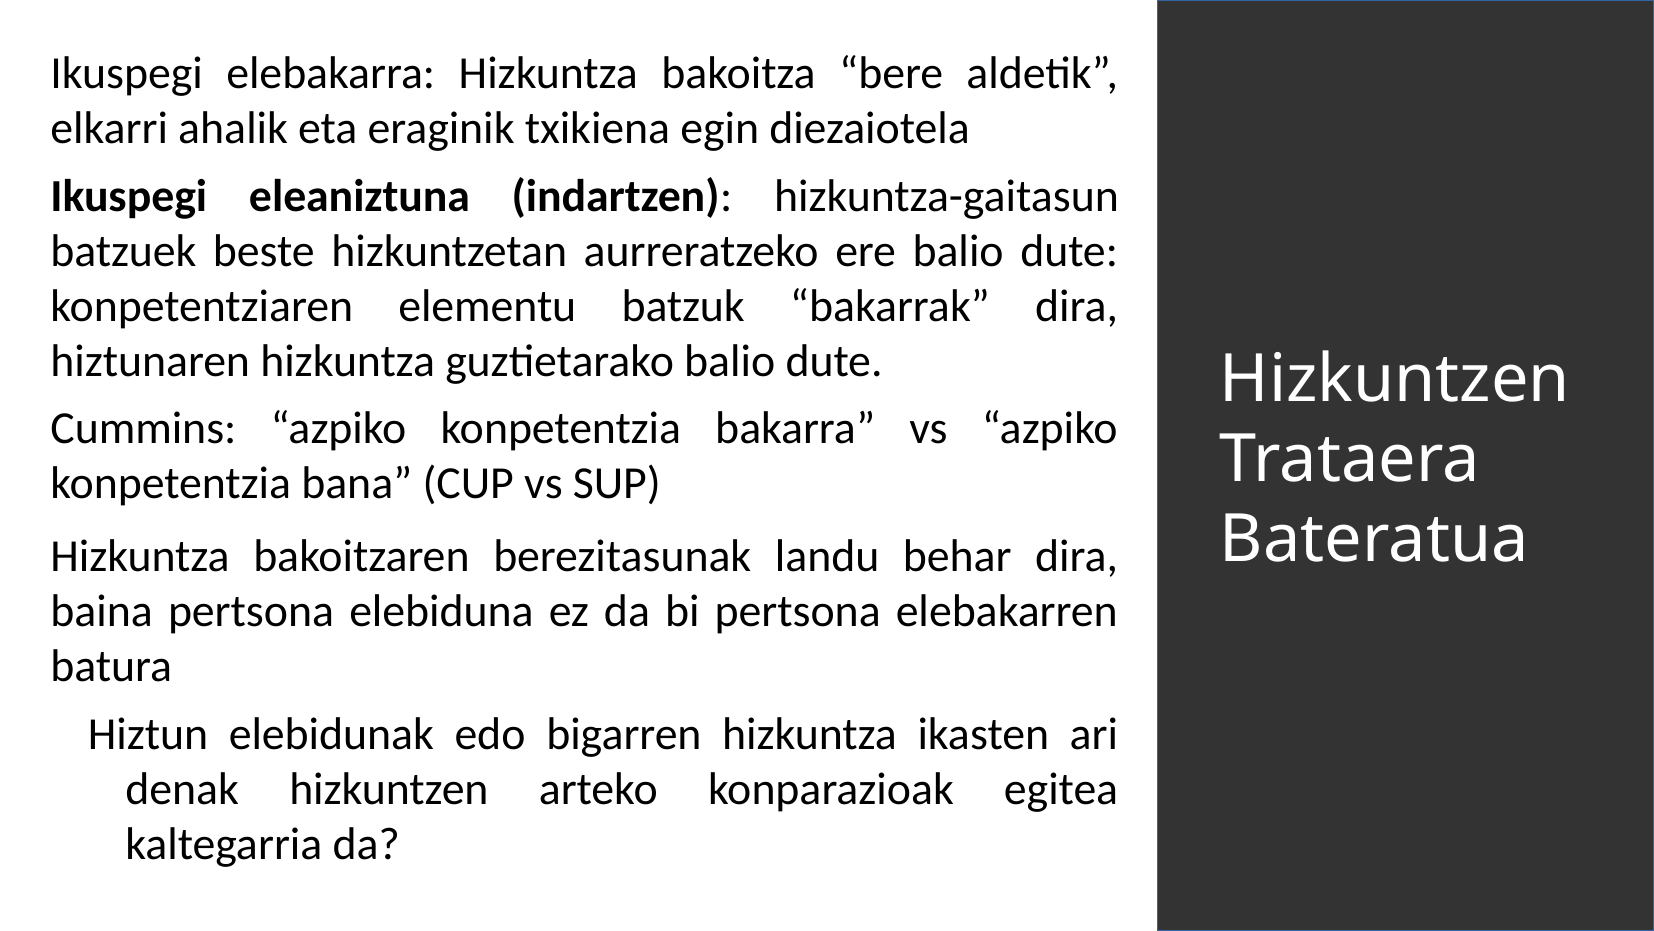

# Ikuspegi elebakarra: Hizkuntza bakoitza “bere aldetik”, elkarri ahalik eta eraginik txikiena egin diezaiotela
Ikuspegi eleaniztuna (indartzen): hizkuntza-gaitasun batzuek beste hizkuntzetan aurreratzeko ere balio dute: konpetentziaren elementu batzuk “bakarrak” dira, hiztunaren hizkuntza guztietarako balio dute.
Cummins: “azpiko konpetentzia bakarra” vs “azpiko konpetentzia bana” (CUP vs SUP)
Hizkuntza bakoitzaren berezitasunak landu behar dira, baina pertsona elebiduna ez da bi pertsona elebakarren batura
Hiztun elebidunak edo bigarren hizkuntza ikasten ari denak hizkuntzen arteko konparazioak egitea kaltegarria da?
Hizkuntzen
Trataera
Bateratua